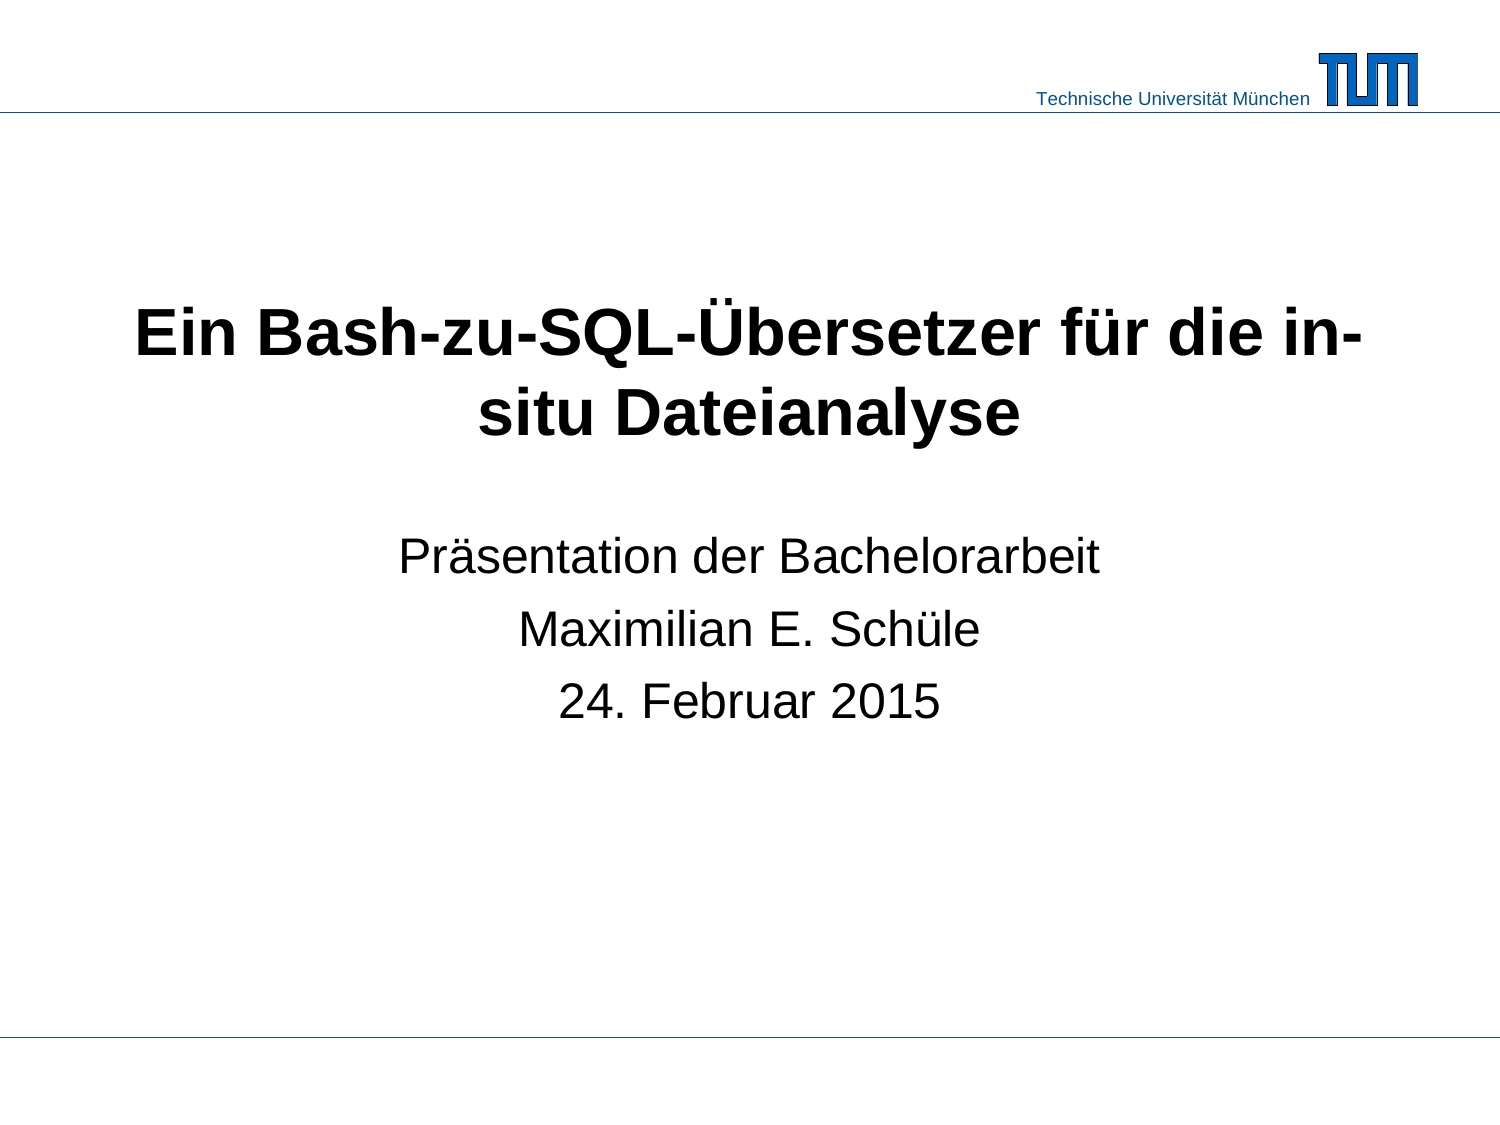

# Ein Bash-zu-SQL-Übersetzer für die in-situ Dateianalyse
Präsentation der Bachelorarbeit
Maximilian E. Schüle
24. Februar 2015